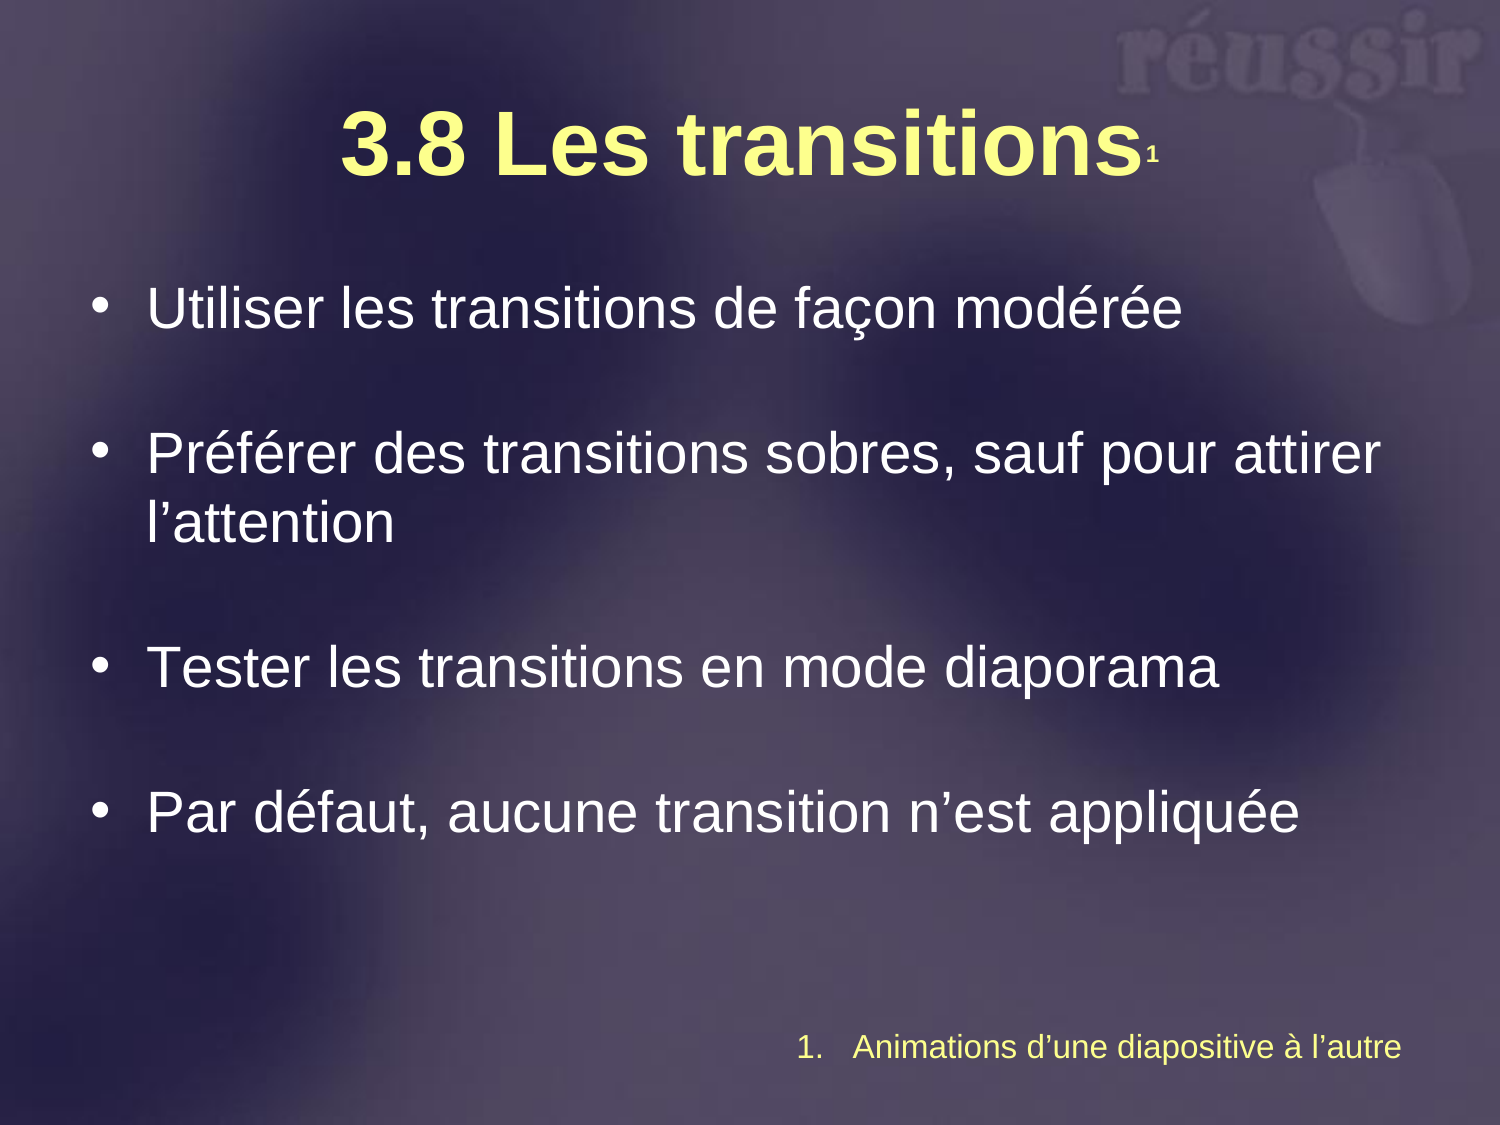

# 3.8 Les transitions1
Utiliser les transitions de façon modérée
Préférer des transitions sobres, sauf pour attirer l’attention
Tester les transitions en mode diaporama
Par défaut, aucune transition n’est appliquée
Animations d’une diapositive à l’autre